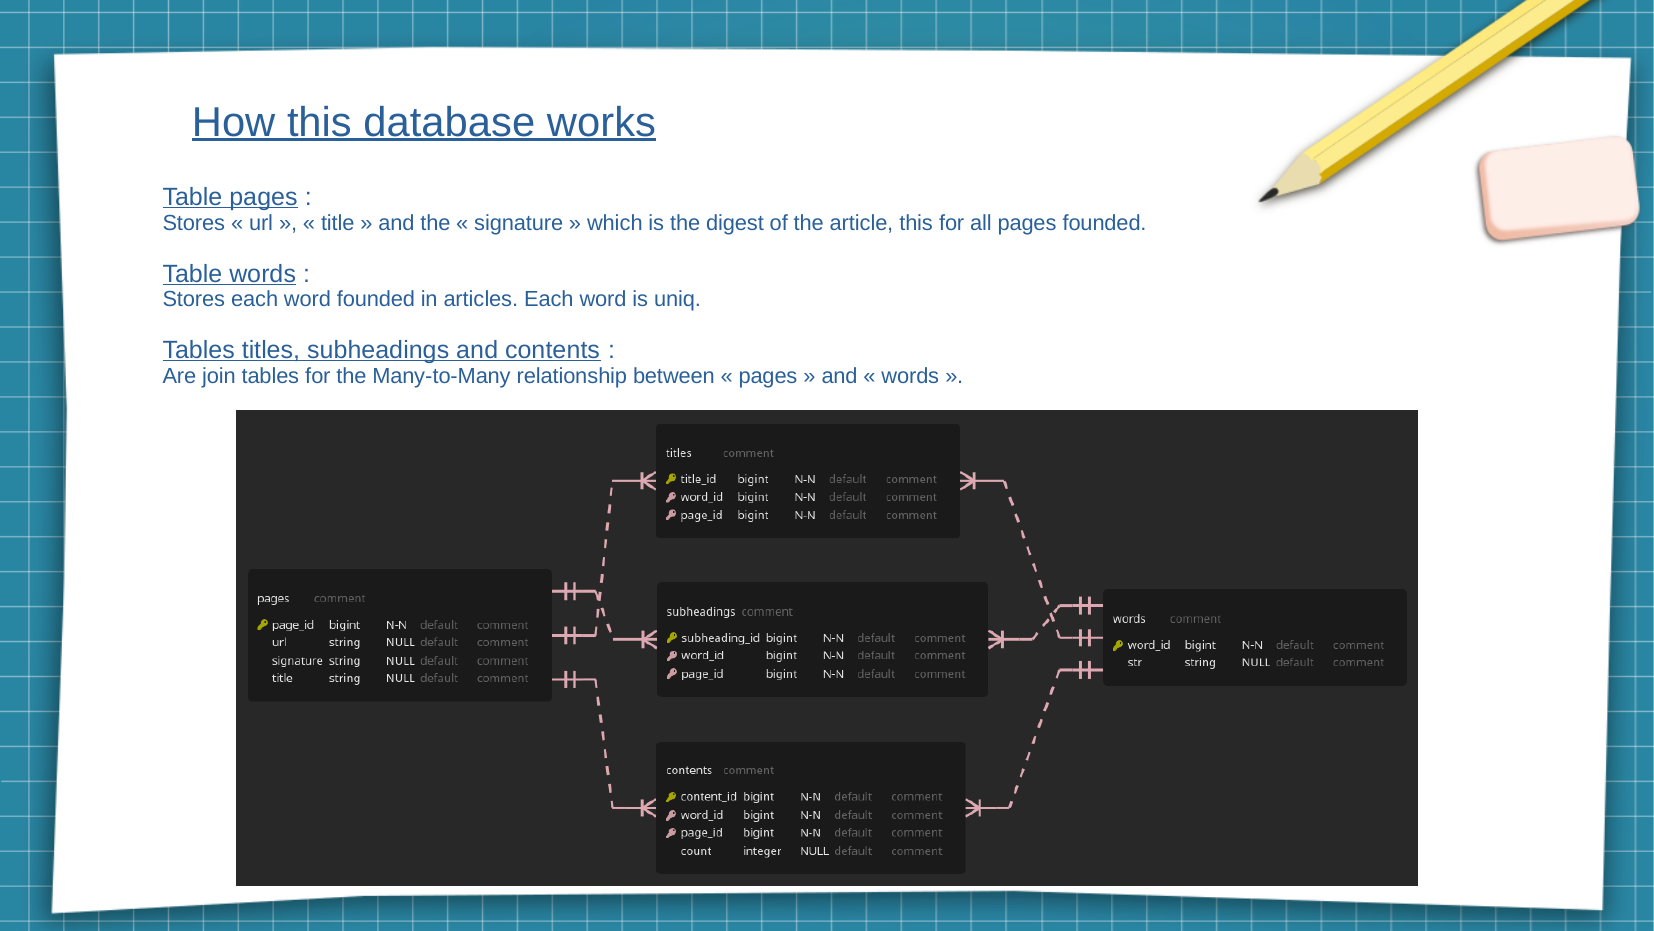

How this database works
Table pages :
Stores « url », « title » and the « signature » which is the digest of the article, this for all pages founded.
Table words :
Stores each word founded in articles. Each word is uniq.
Tables titles, subheadings and contents :
Are join tables for the Many-to-Many relationship between « pages » and « words ».